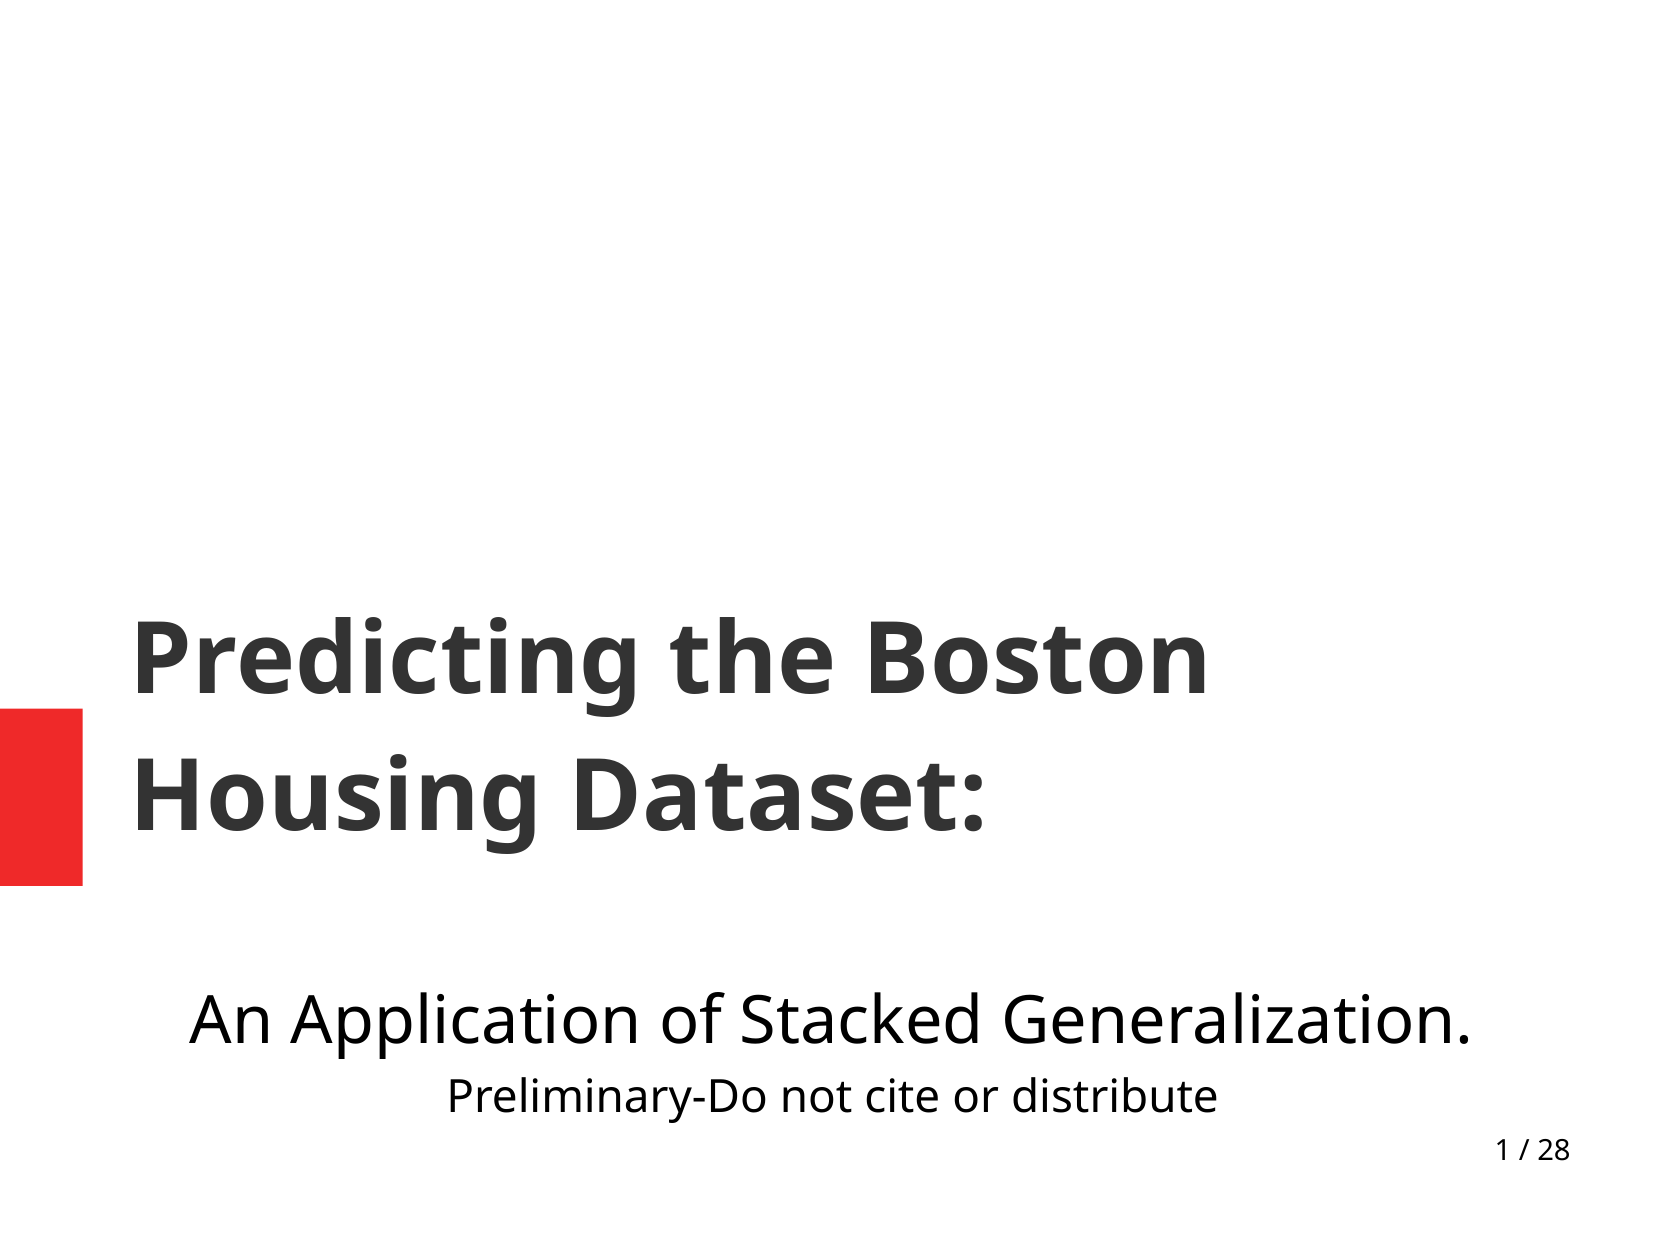

# Predicting the Boston Housing Dataset:
An Application of Stacked Generalization.
Preliminary-Do not cite or distribute
1